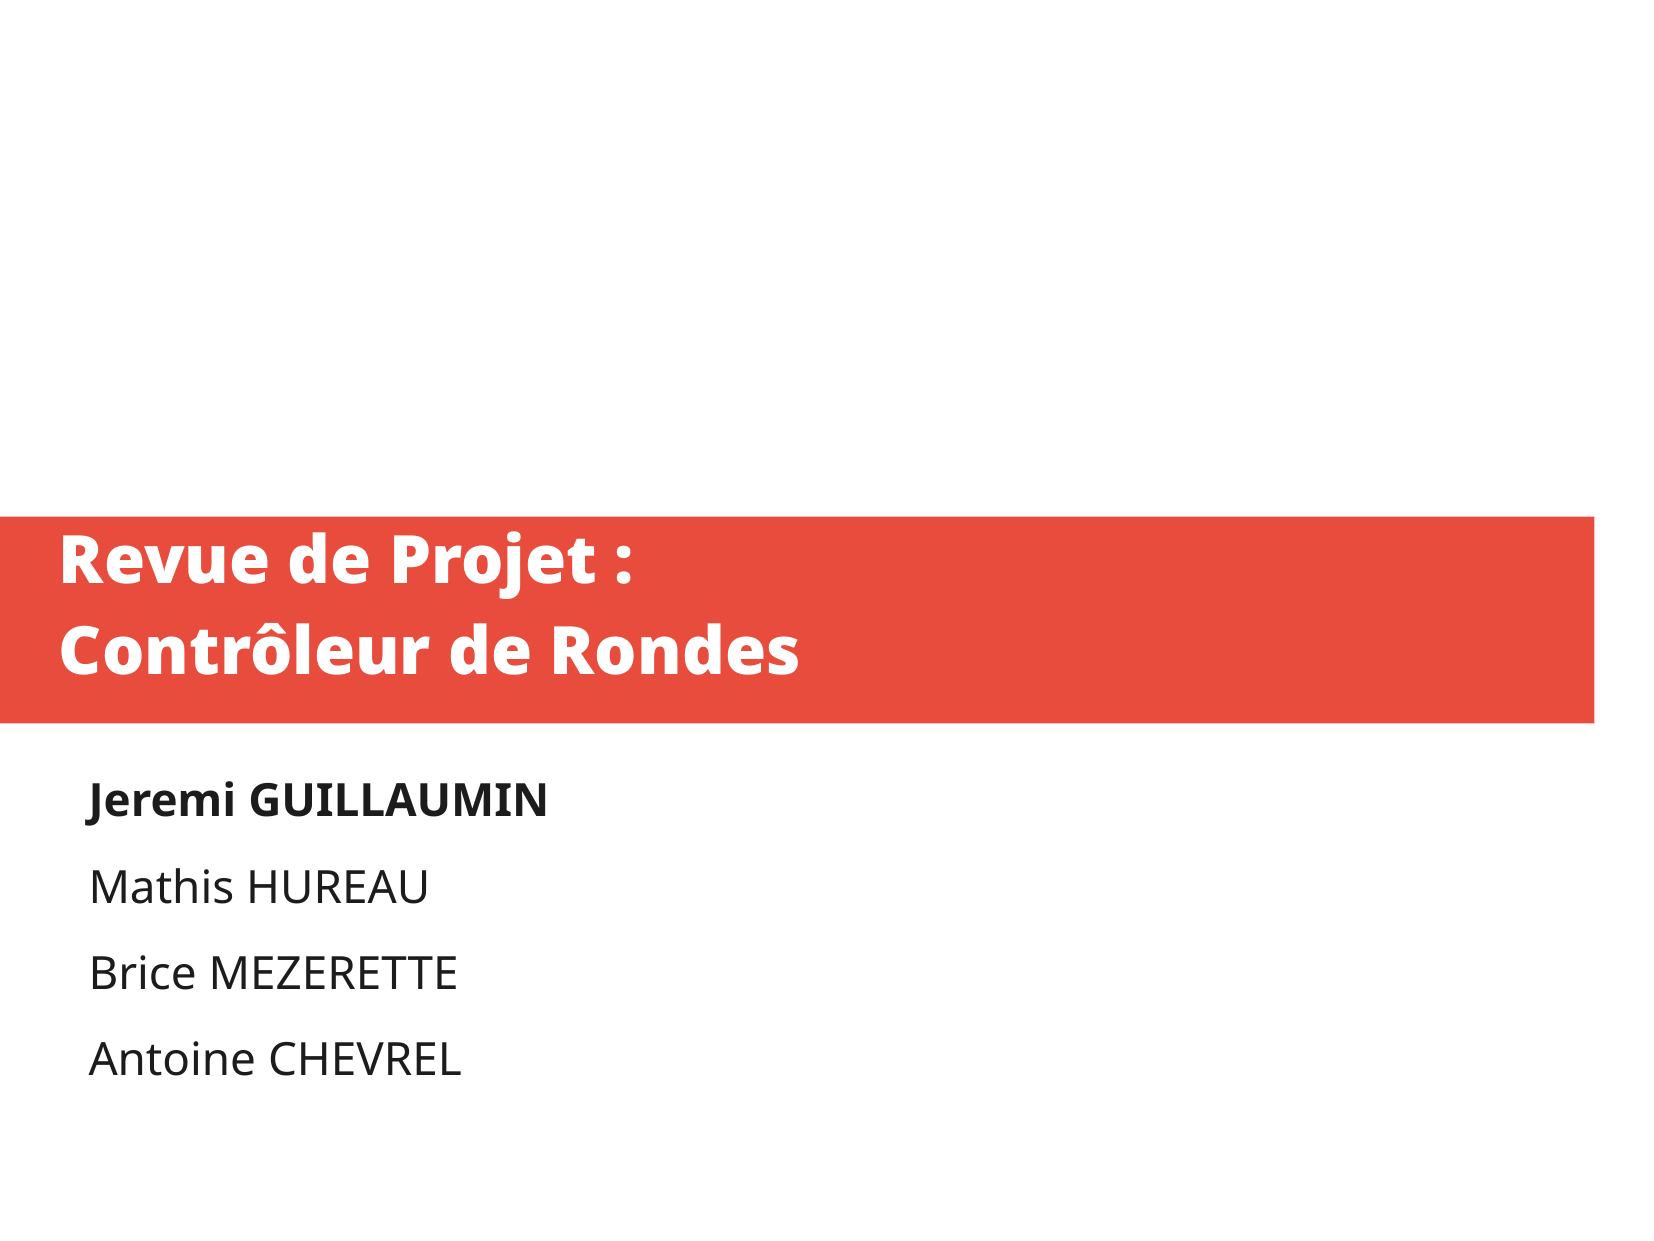

# Revue de Projet : Contrôleur de Rondes
Jeremi GUILLAUMIN
Mathis HUREAU
Brice MEZERETTE
Antoine CHEVREL